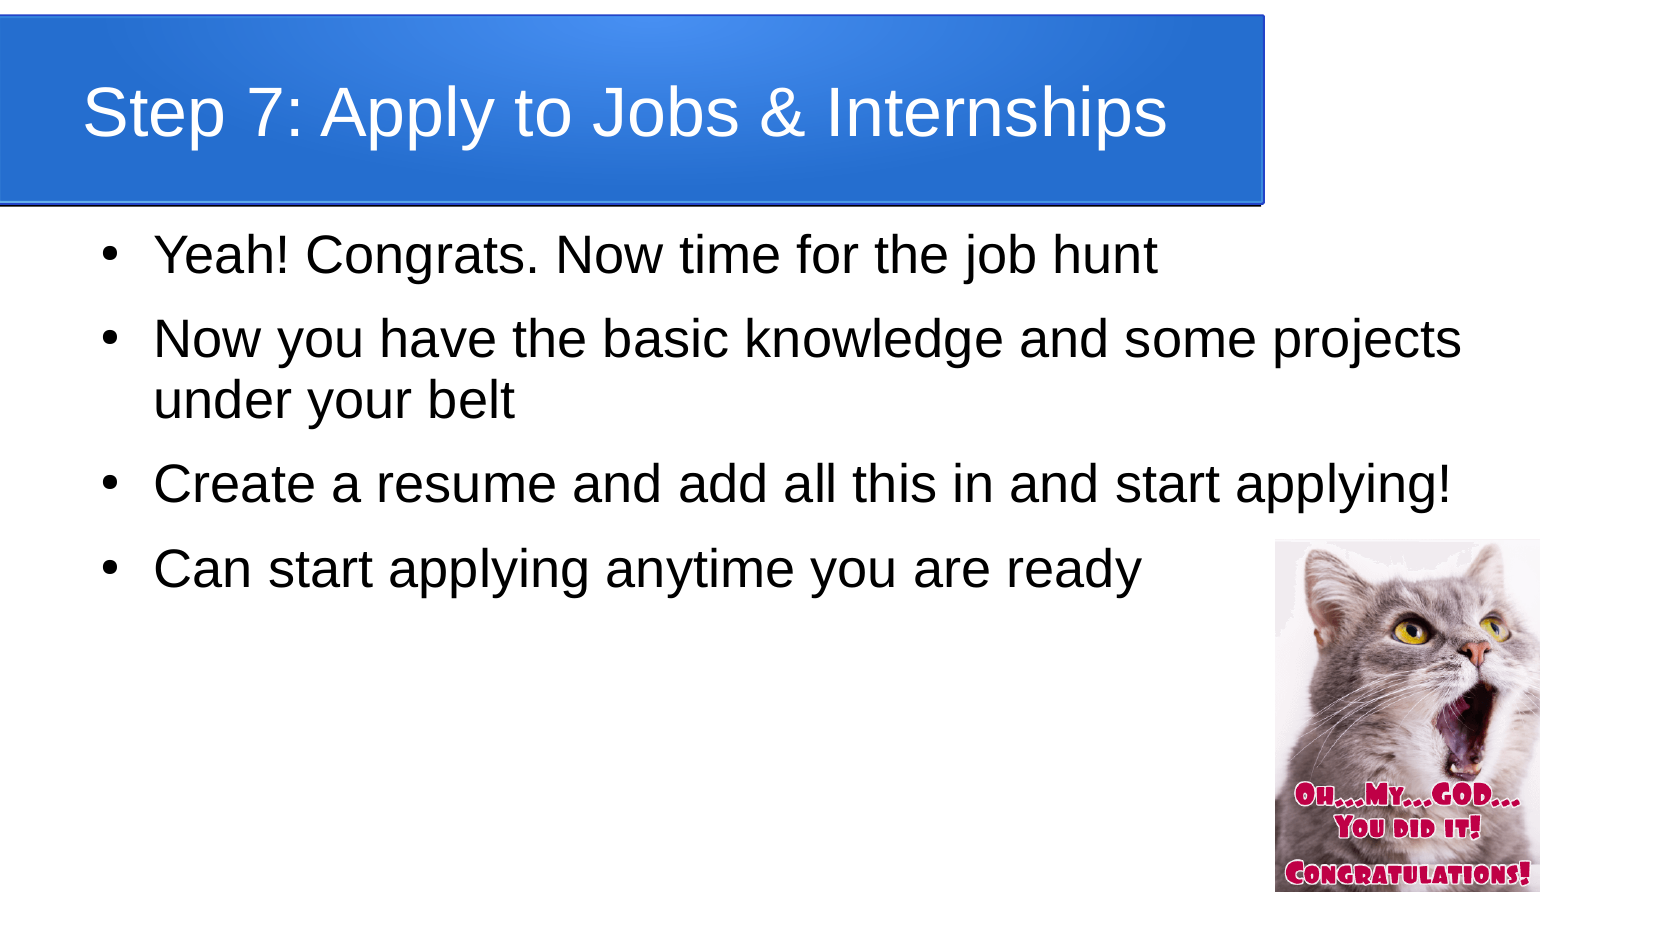

# Step 7: Apply to Jobs & Internships
Yeah! Congrats. Now time for the job hunt
Now you have the basic knowledge and some projects under your belt
Create a resume and add all this in and start applying!
Can start applying anytime you are ready